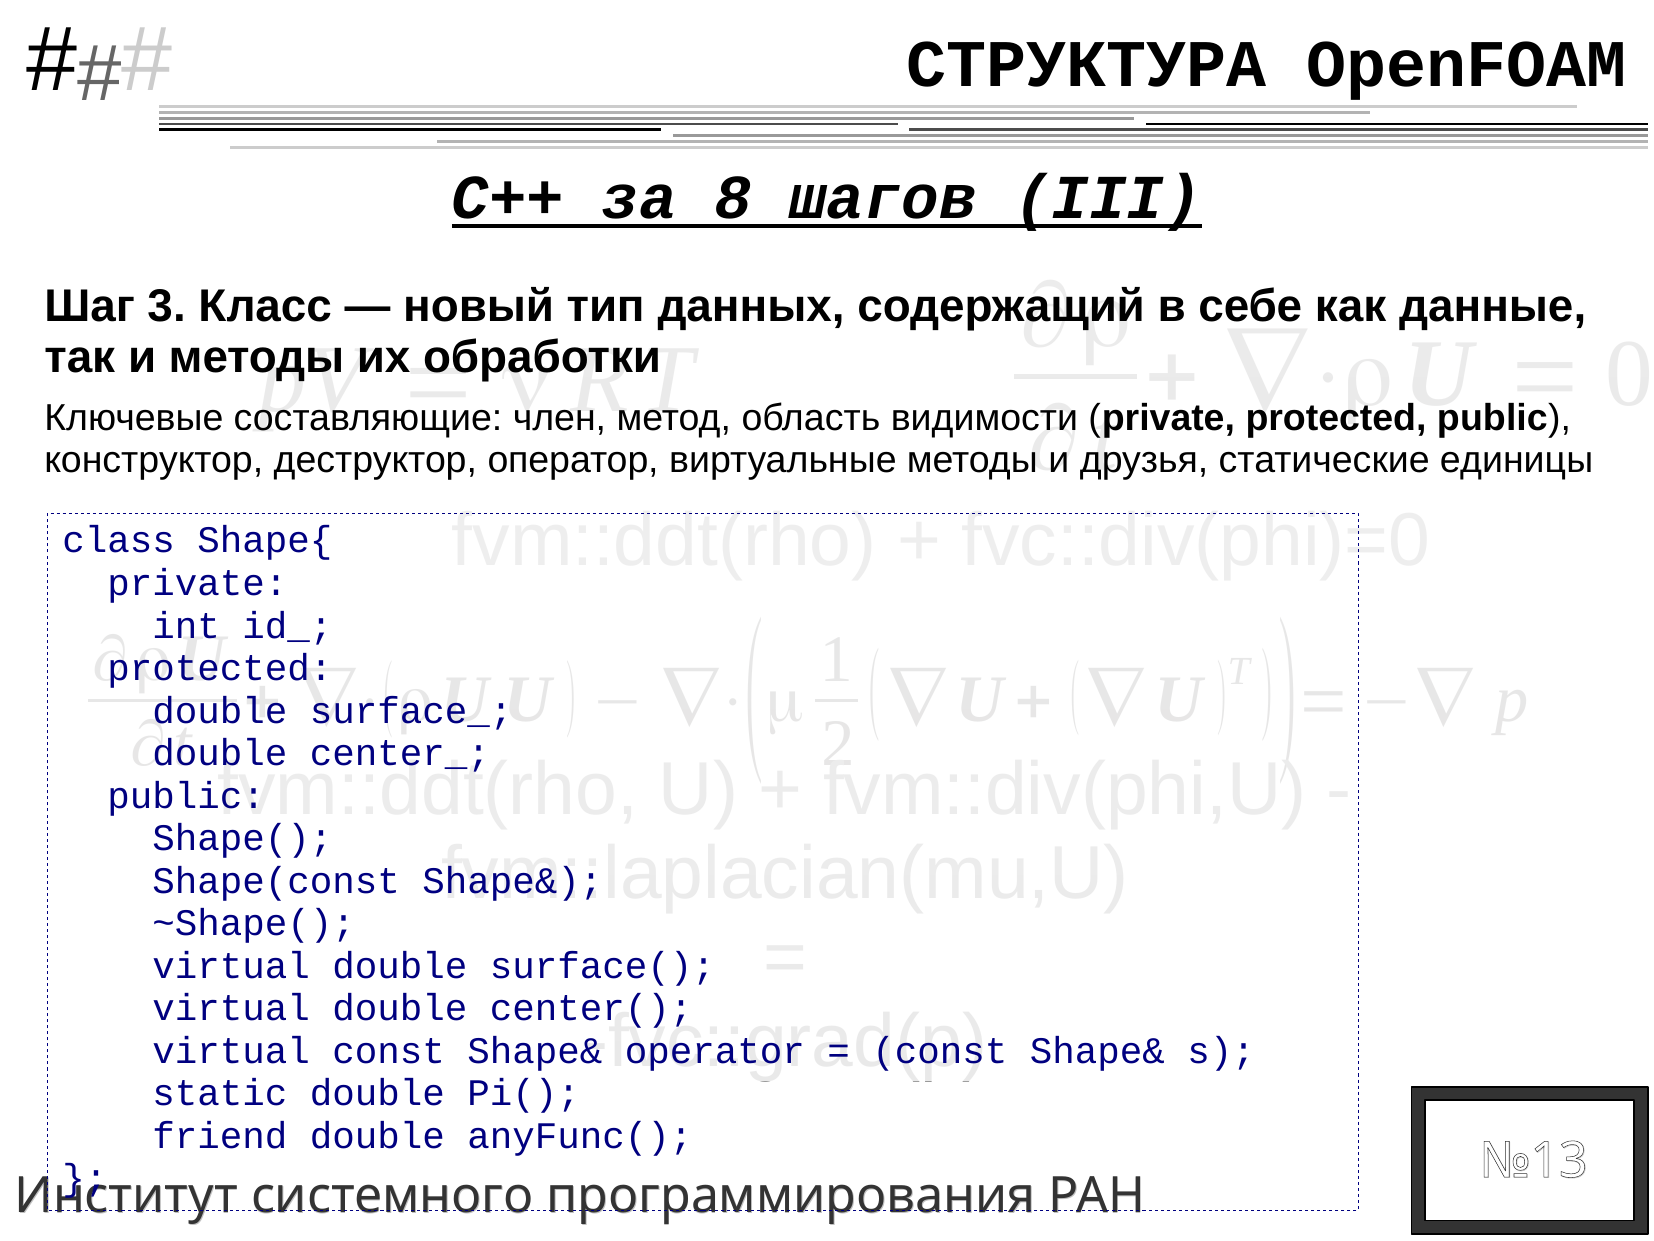

# C++ за 8 шагов (III)
Шаг 3. Класс — новый тип данных, содержащий в себе как данные, так и методы их обработки
Ключевые составляющие: член, метод, область видимости (private, protected, public), конструктор, деструктор, оператор, виртуальные методы и друзья, статические единицы
class Shape{
 private:
 int id_;
 protected:
 double surface_;
 double center_;
 public:
 Shape();
 Shape(const Shape&);
 ~Shape();
 virtual double surface();
 virtual double center();
 virtual const Shape& operator = (const Shape& s);
 static double Pi();
 friend double anyFunc();
};